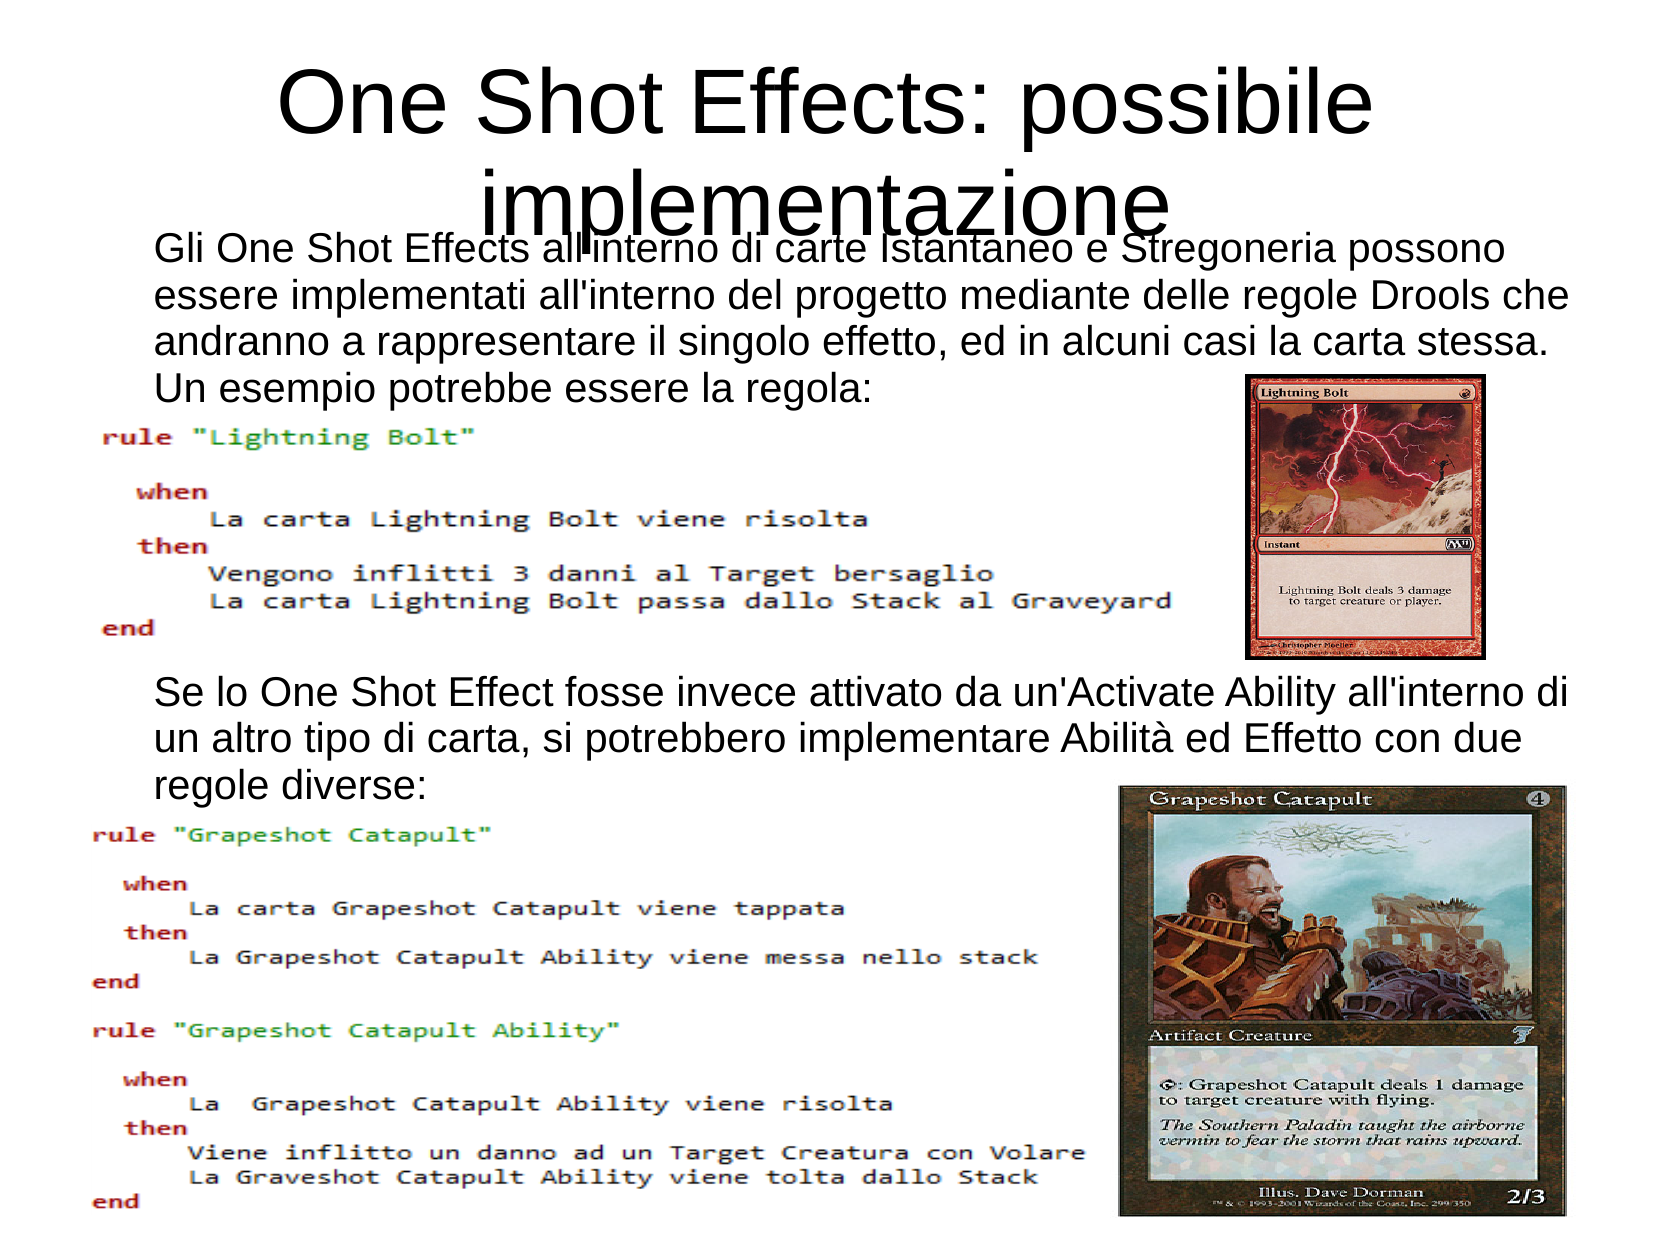

# One Shot Effects: possibile implementazione
Gli One Shot Effects all'interno di carte Istantaneo e Stregoneria possono essere implementati all'interno del progetto mediante delle regole Drools che andranno a rappresentare il singolo effetto, ed in alcuni casi la carta stessa. Un esempio potrebbe essere la regola:
Se lo One Shot Effect fosse invece attivato da un'Activate Ability all'interno di un altro tipo di carta, si potrebbero implementare Abilità ed Effetto con due regole diverse: